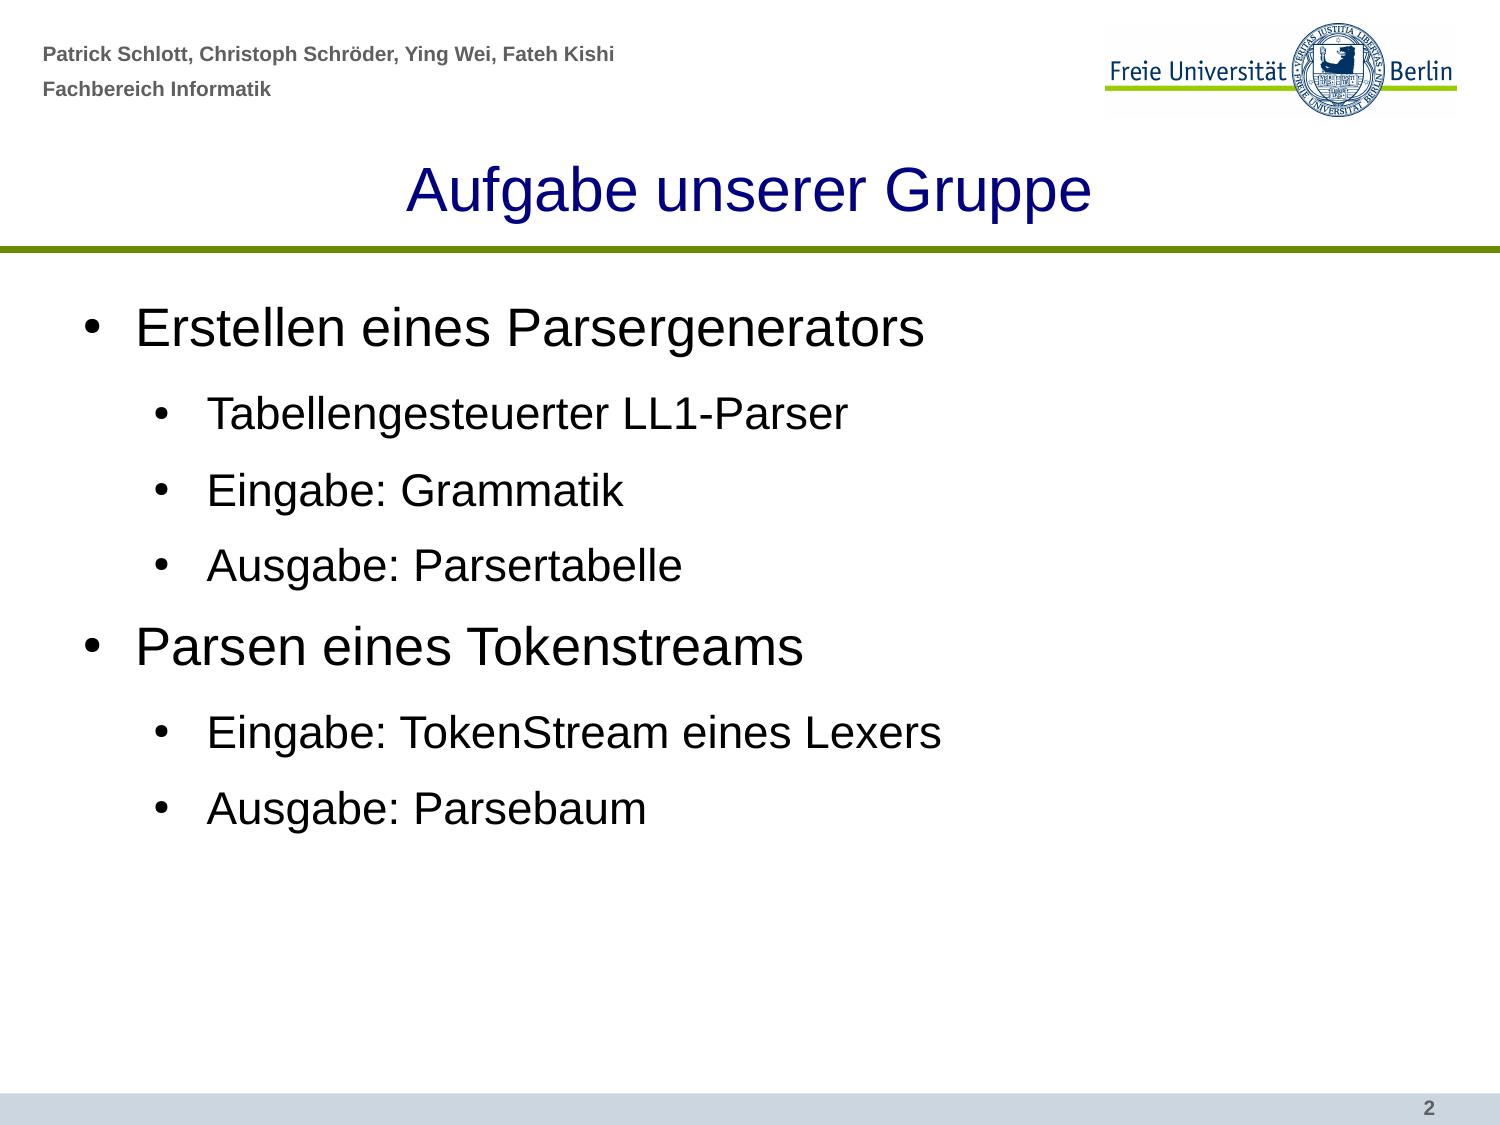

# Aufgabe unserer Gruppe
Erstellen eines Parsergenerators
Tabellengesteuerter LL1-Parser
Eingabe: Grammatik
Ausgabe: Parsertabelle
Parsen eines Tokenstreams
Eingabe: TokenStream eines Lexers
Ausgabe: Parsebaum